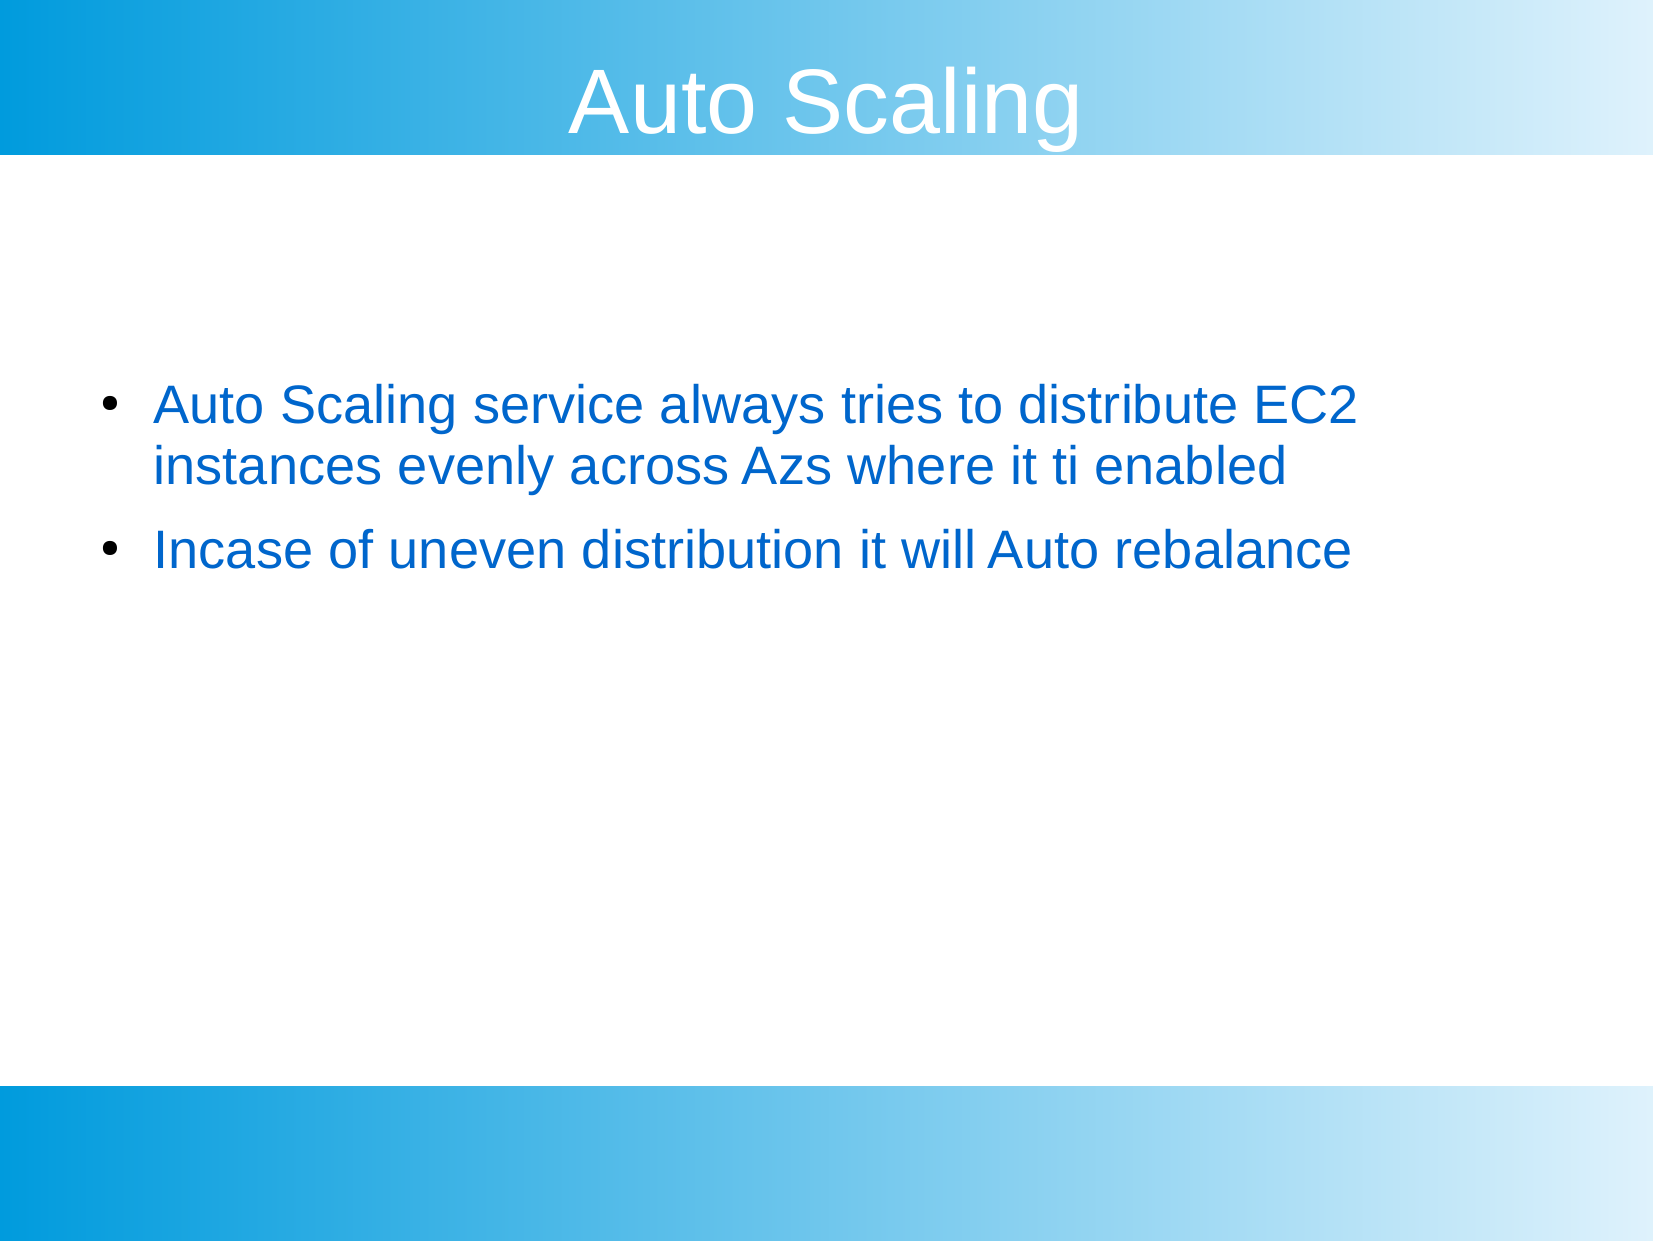

# Auto Scaling
Auto Scaling service always tries to distribute EC2 instances evenly across Azs where it ti enabled
Incase of uneven distribution it will Auto rebalance